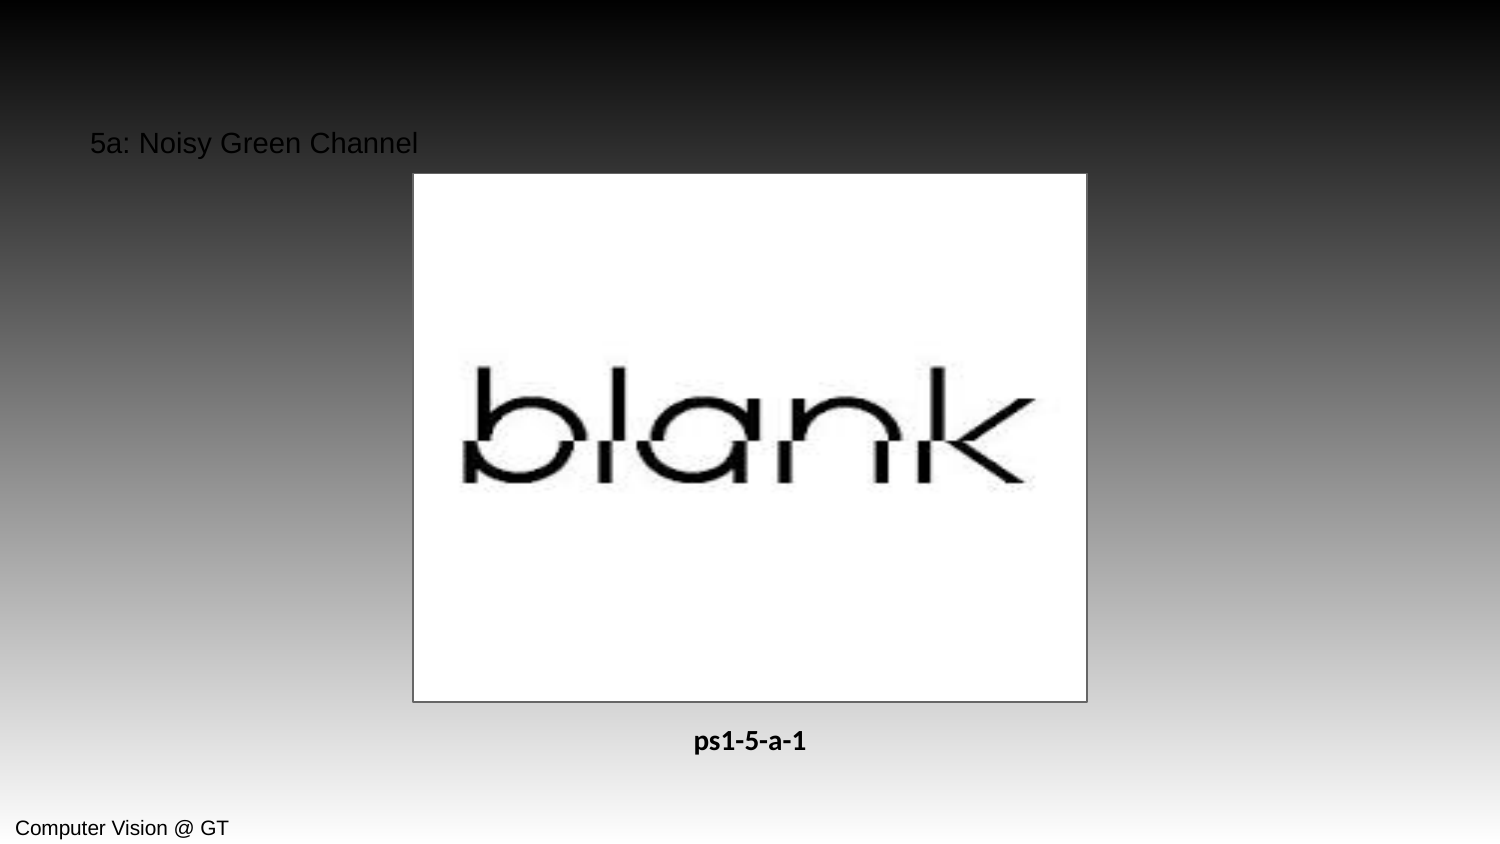

# 5a: Noisy Green Channel
ps1-5-a-1
Computer Vision @ GT